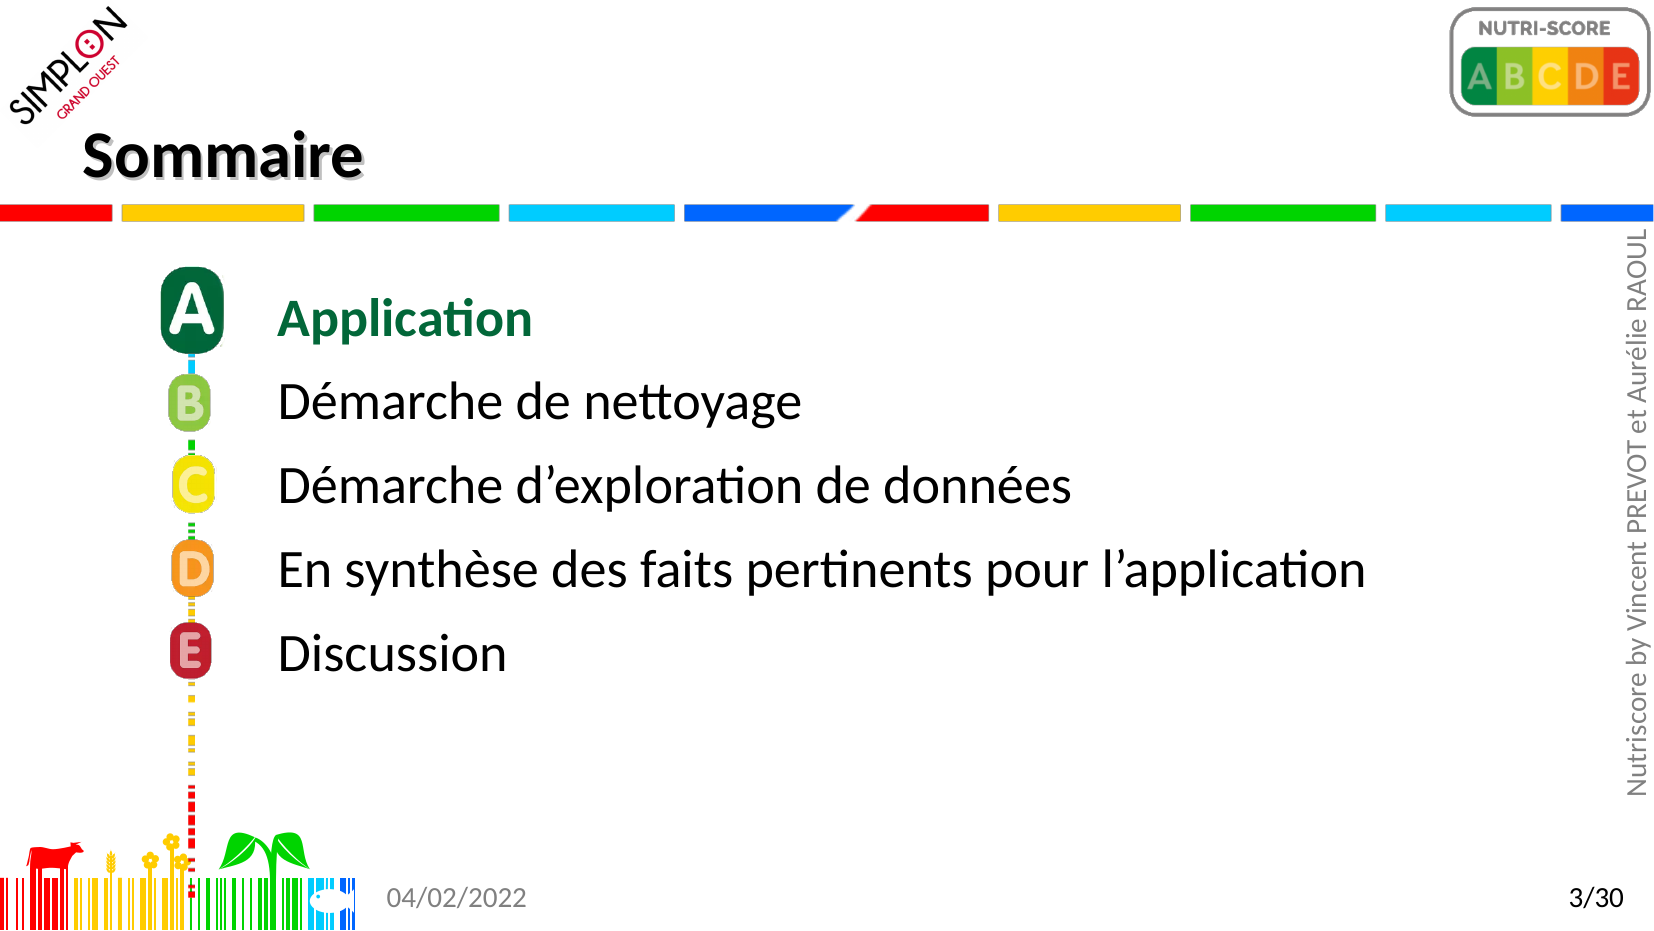

# Sommaire
Application
Démarche de nettoyage
Démarche d’exploration de données
En synthèse des faits pertinents pour l’application
Discussion
3